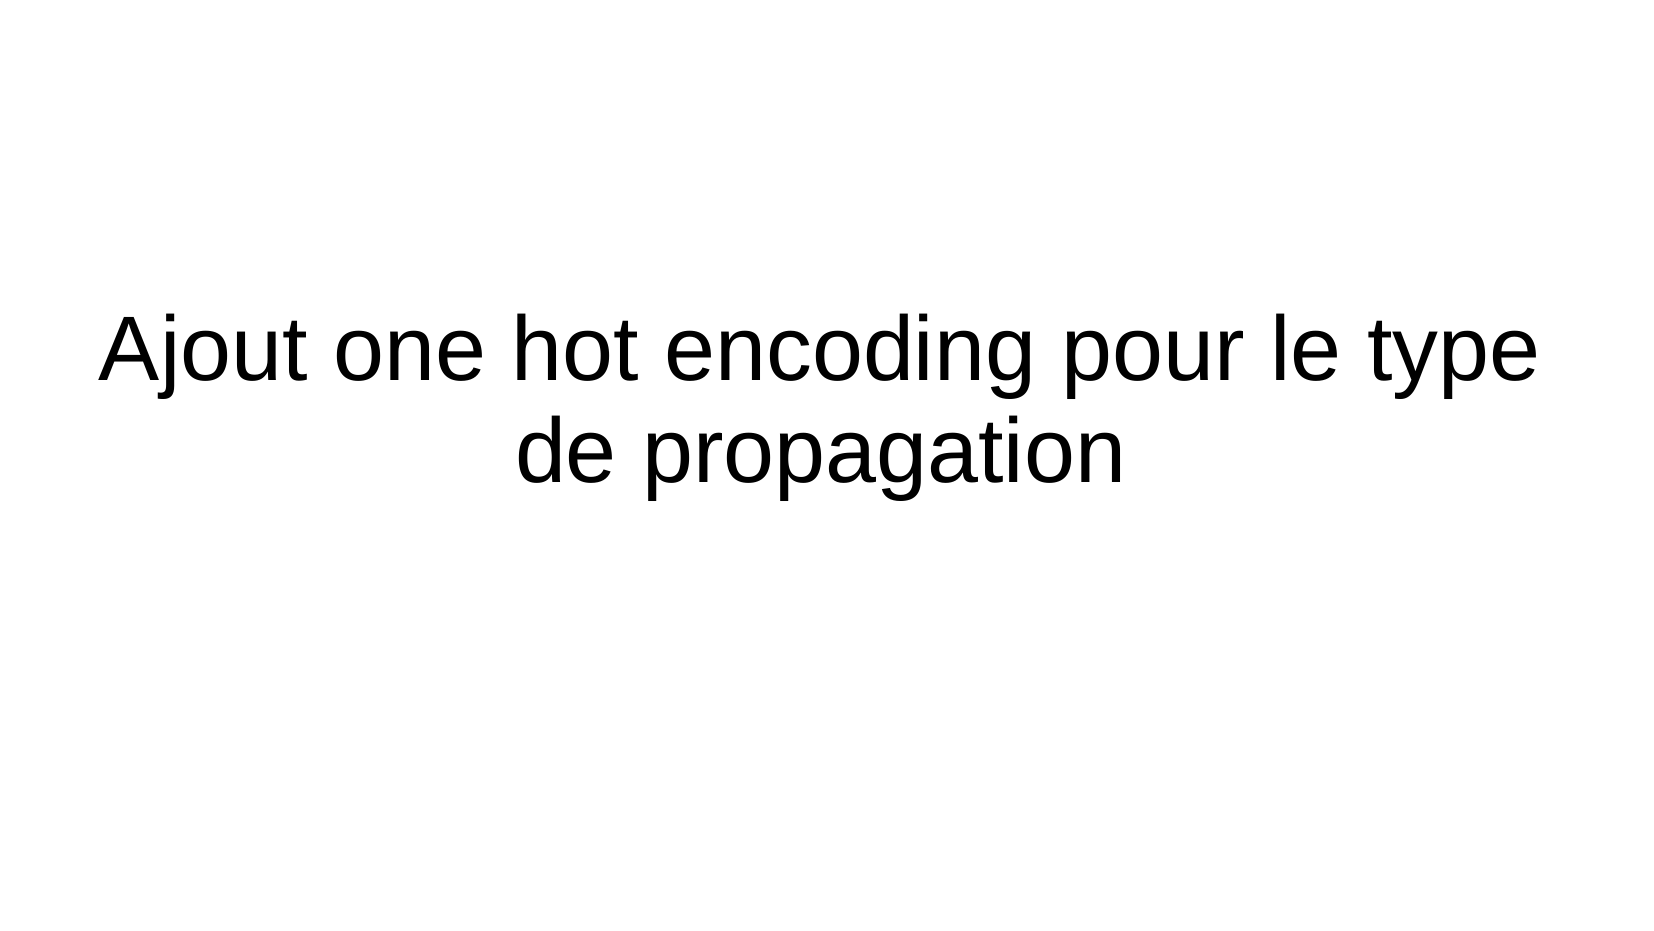

# Ajout one hot encoding pour le type de propagation